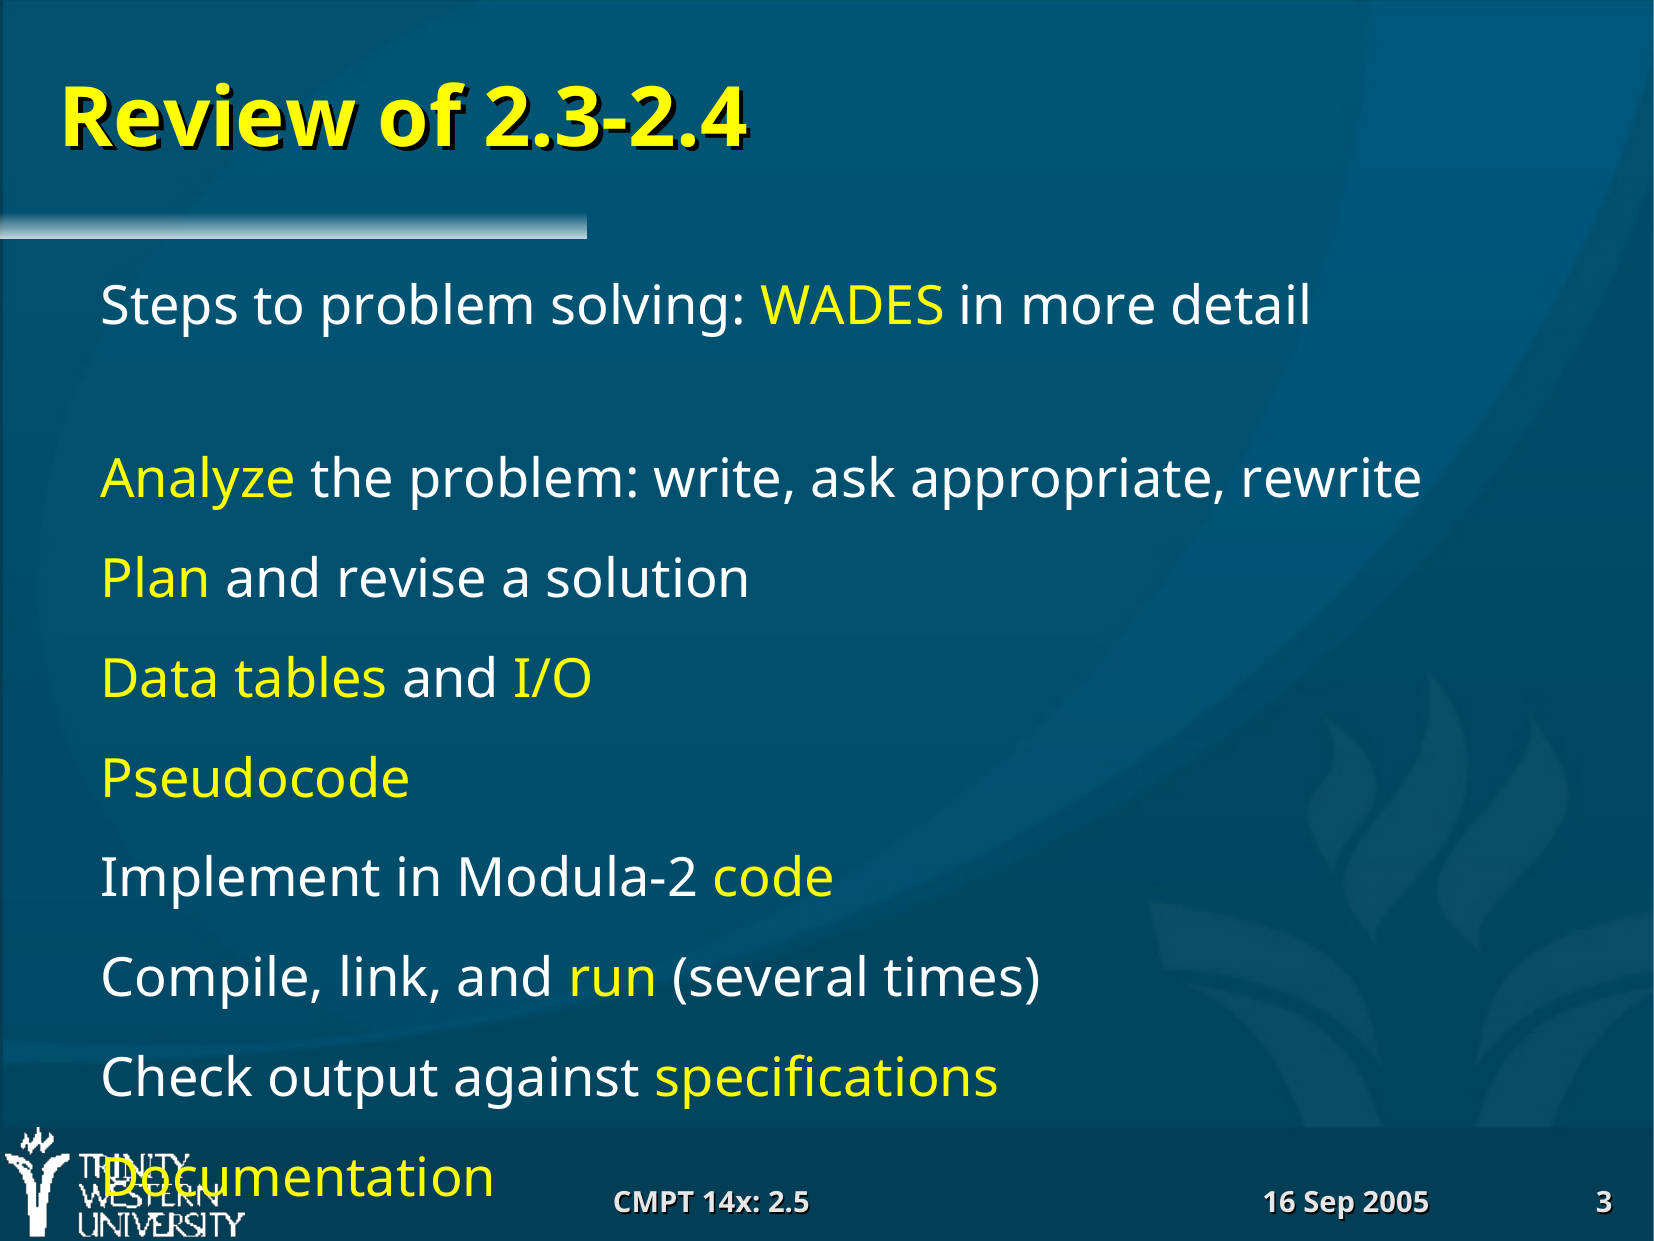

# Review of 2.3-2.4
Steps to problem solving: WADES in more detail
Analyze the problem: write, ask appropriate, rewrite
Plan and revise a solution
Data tables and I/O
Pseudocode
Implement in Modula-2 code
Compile, link, and run (several times)
Check output against specifications
Documentation
CMPT 14x: 2.5
16 Sep 2005
3